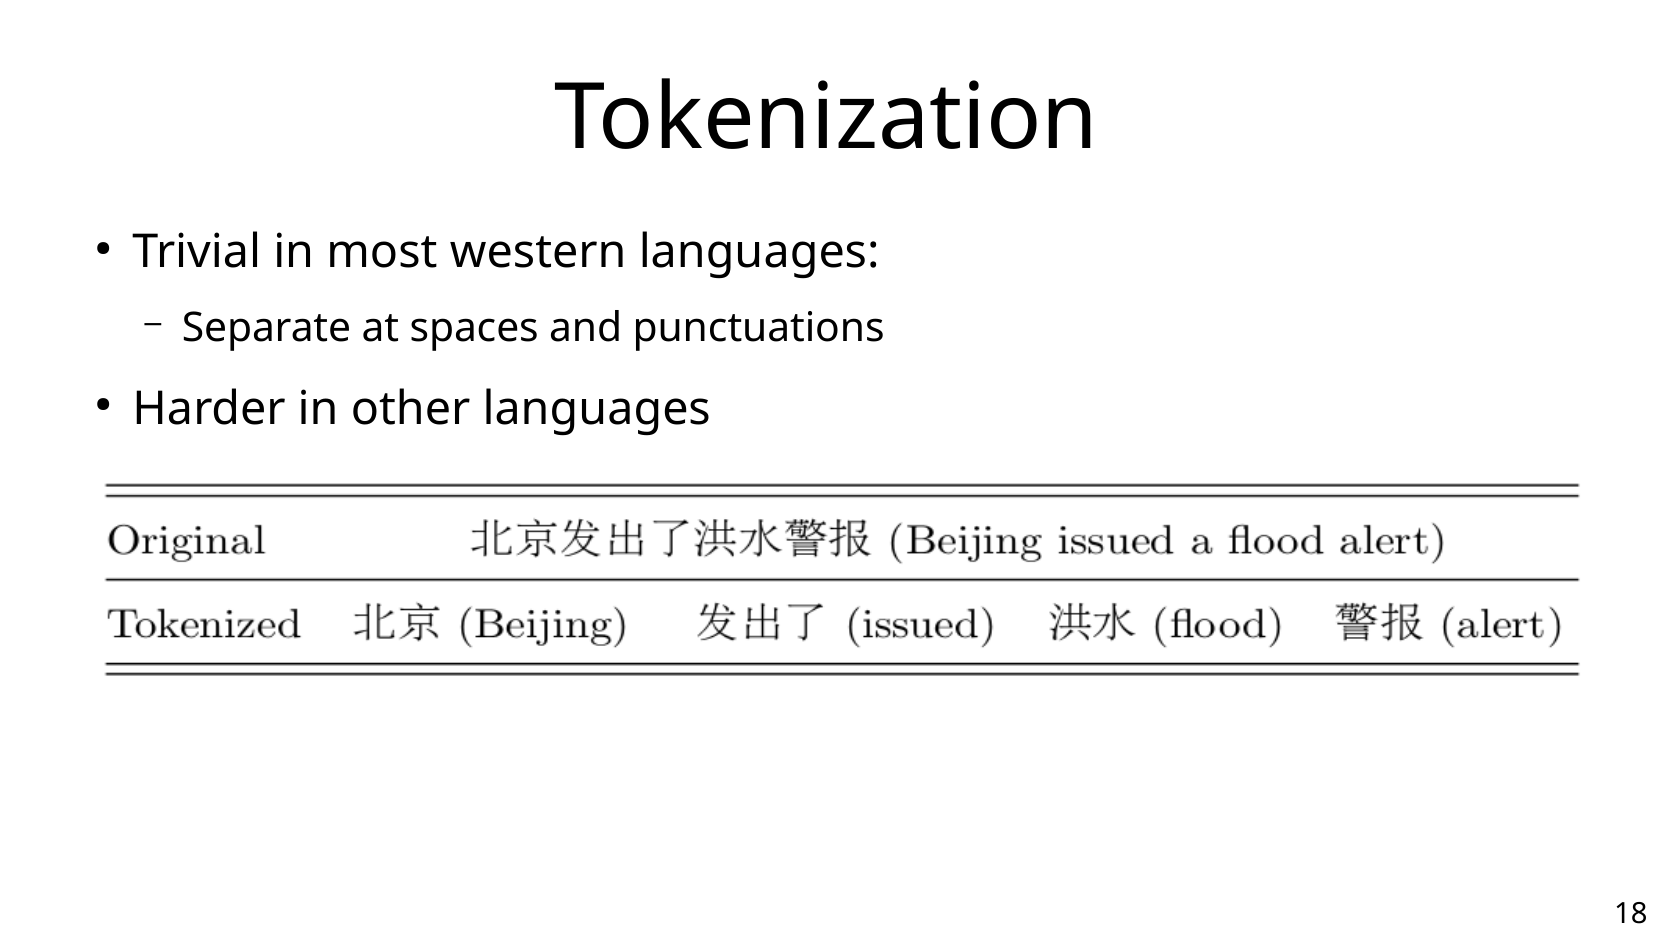

# Tokenization
Trivial in most western languages:
Separate at spaces and punctuations
Harder in other languages
18